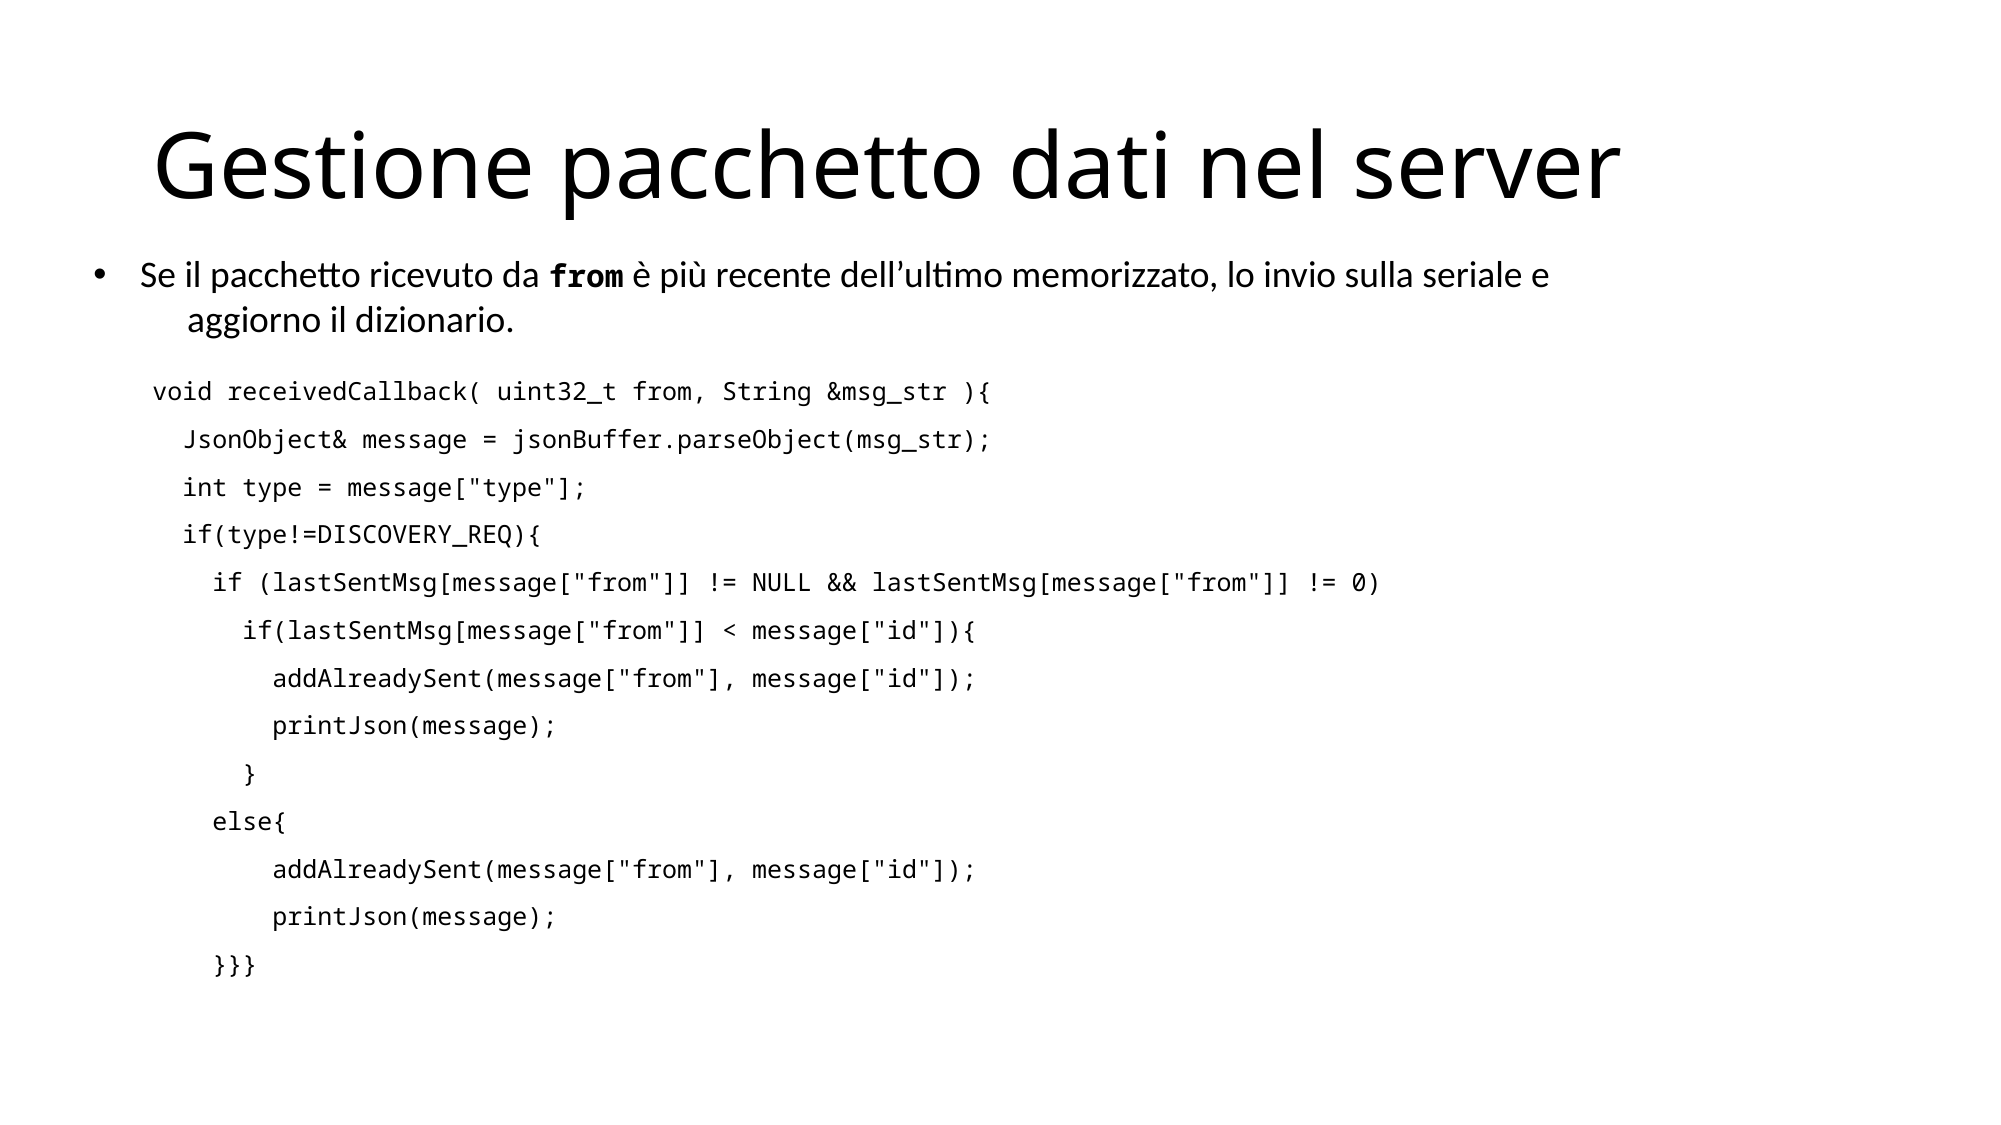

# Gestione pacchetto dati nel server
Se il pacchetto ricevuto da from è più recente dell’ultimo memorizzato, lo invio sulla seriale e aggiorno il dizionario.
void receivedCallback( uint32_t from, String &msg_str ){
 JsonObject& message = jsonBuffer.parseObject(msg_str);
 int type = message["type"];
 if(type!=DISCOVERY_REQ){
 if (lastSentMsg[message["from"]] != NULL && lastSentMsg[message["from"]] != 0)
 if(lastSentMsg[message["from"]] < message["id"]){
 addAlreadySent(message["from"], message["id"]);
 printJson(message);
 }
 else{
 addAlreadySent(message["from"], message["id"]);
 printJson(message);
 }}}